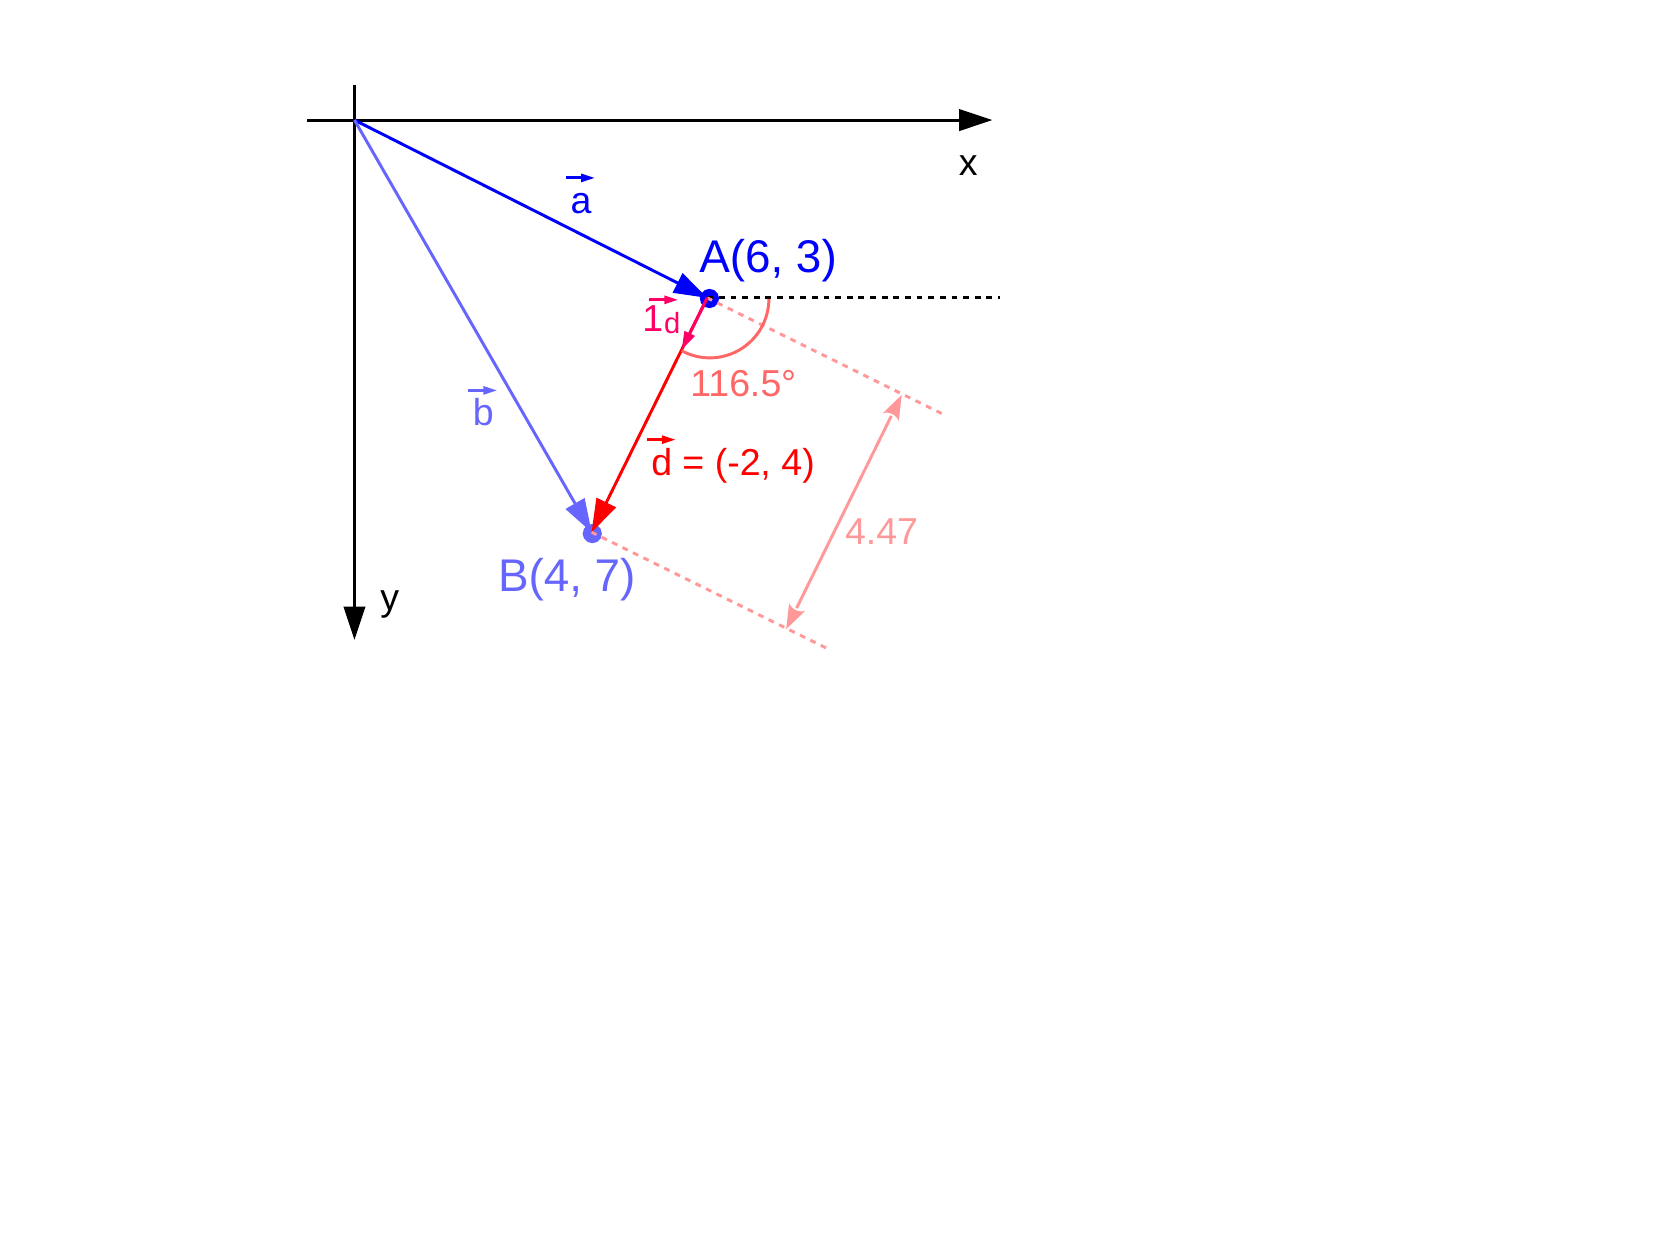

x
a
A(6, 3)
1
d
116.5°
b
d = (-2, 4)
4.47
B(4, 7)
y